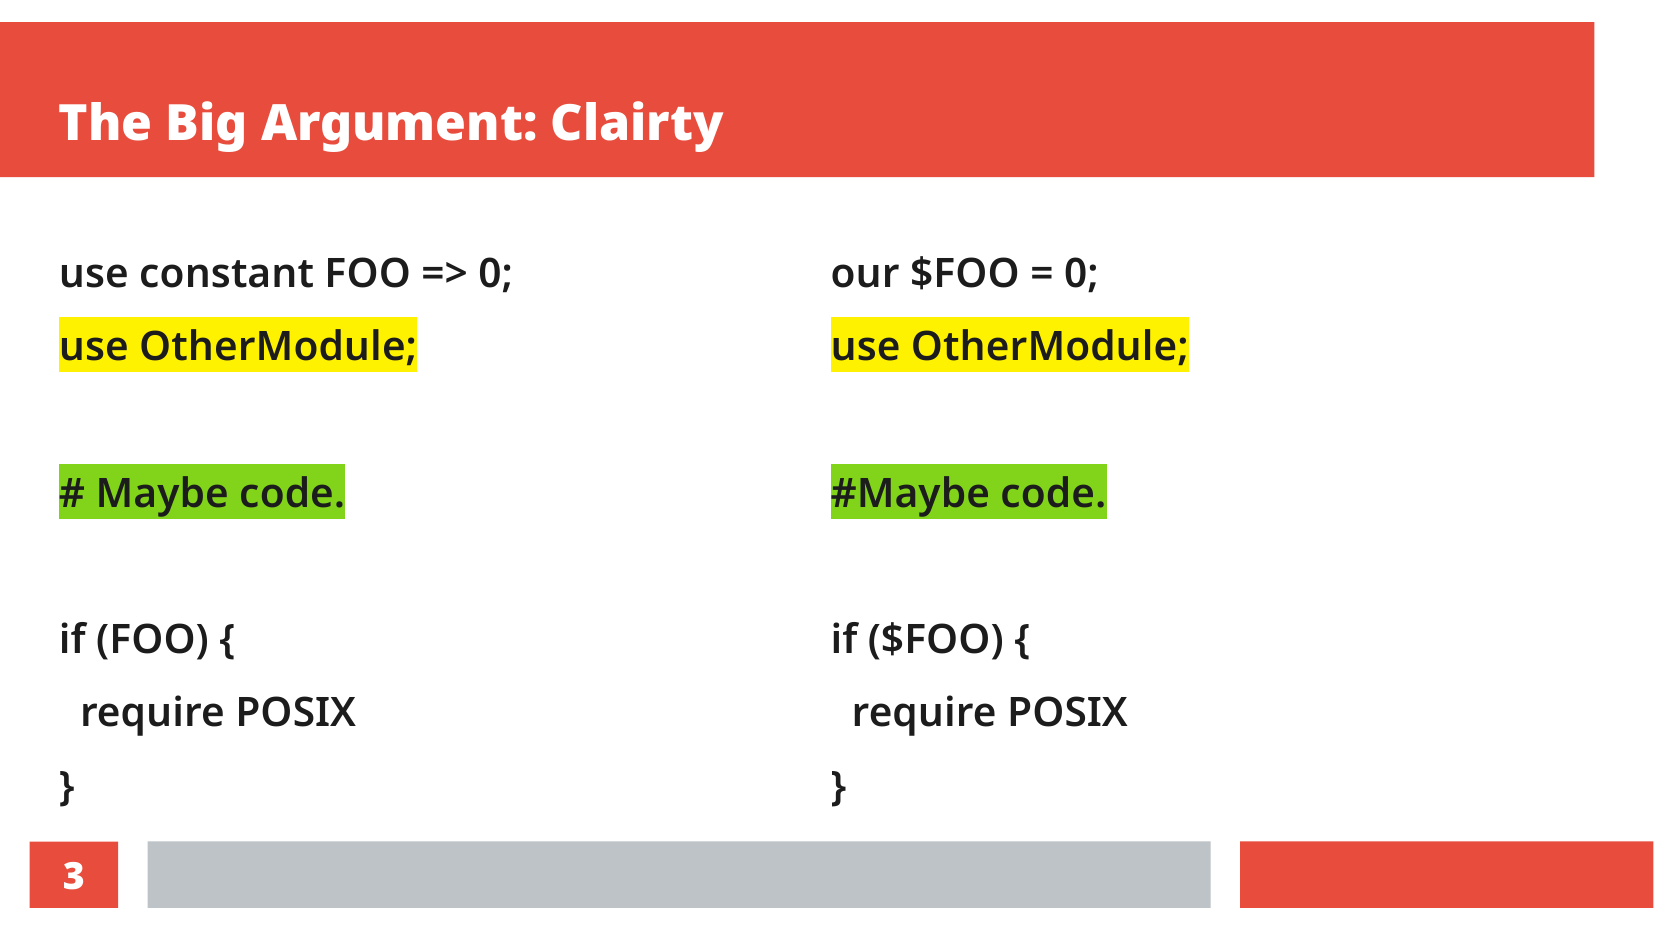

# The Big Argument: Clairty
use constant FOO => 0;
use OtherModule;
# Maybe code.
if (FOO) {
 require POSIX
}
our $FOO = 0;
use OtherModule;
#Maybe code.
if ($FOO) {
 require POSIX
}
3